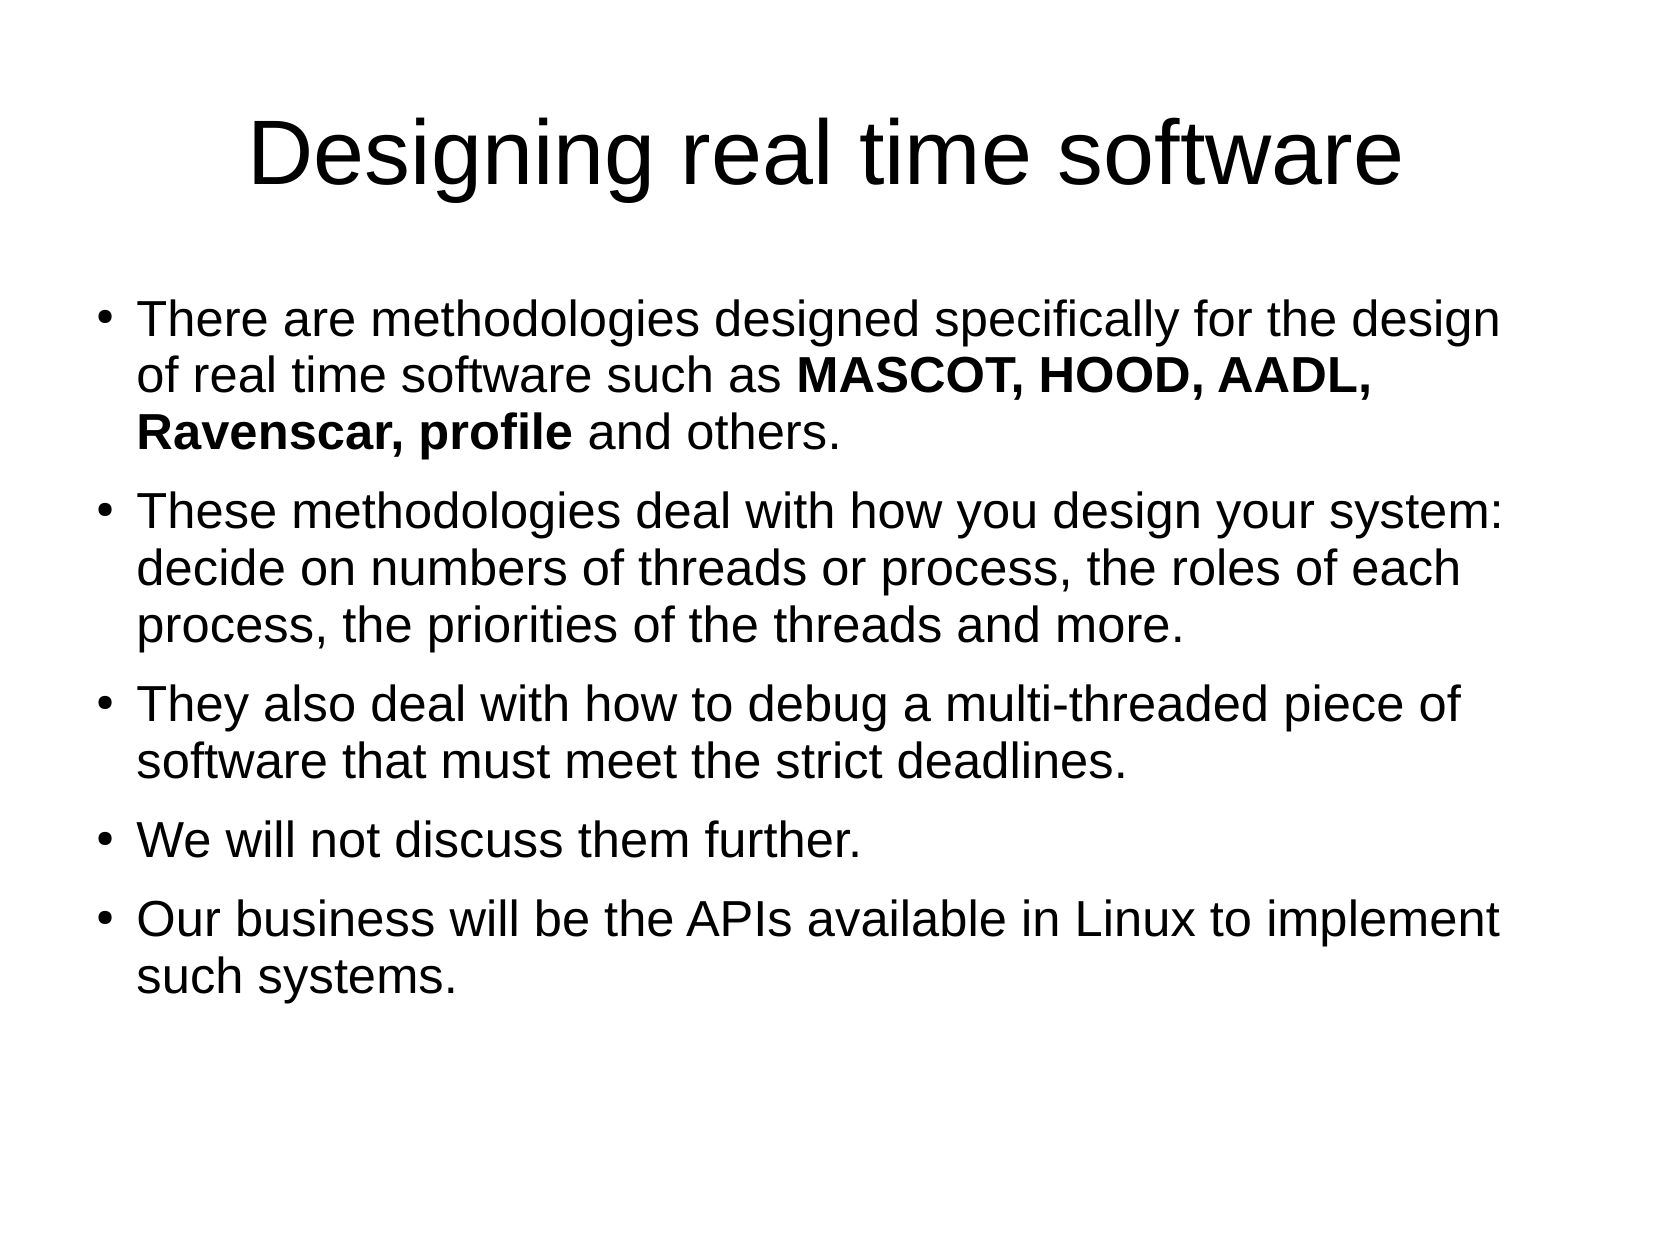

# Designing real time software
There are methodologies designed specifically for the design of real time software such as MASCOT, HOOD, AADL, Ravenscar, profile and others.
These methodologies deal with how you design your system: decide on numbers of threads or process, the roles of each process, the priorities of the threads and more.
They also deal with how to debug a multi-threaded piece of software that must meet the strict deadlines.
We will not discuss them further.
Our business will be the APIs available in Linux to implement such systems.